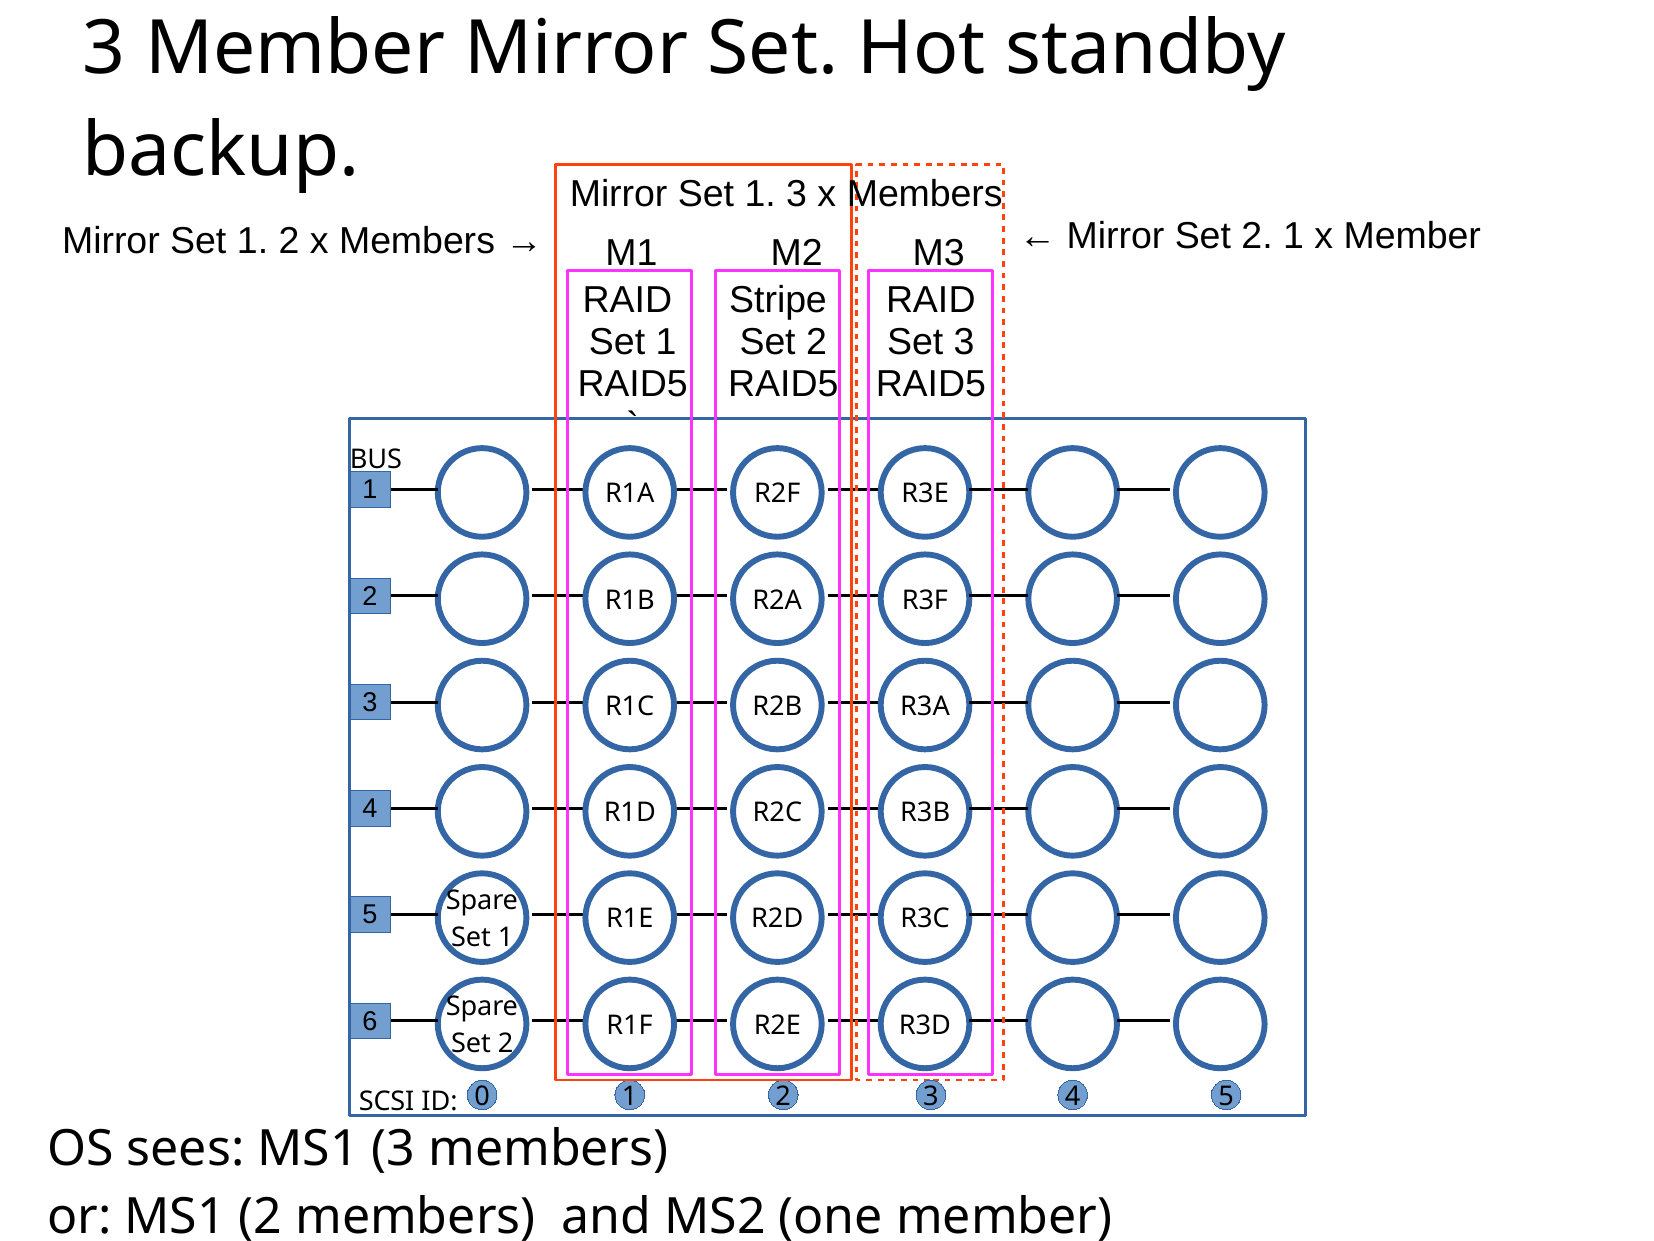

# 3 Member Mirror Set. Hot standby backup.
Mirror Set 1. 3 x Members
← Mirror Set 2. 1 x Member
Mirror Set 1. 2 x Members →
M1
M2
M3
RAID
Set 1
RAID5`
Stripe
Set 2
RAID5
RAID
Set 3
RAID5
BUS
R1A
R2F
R3E
1
R1B
R2A
R3F
2
R1C
R2B
R3A
3
R1D
R2C
R3B
4
Spare
Set 1
R1E
R2D
R3C
5
Spare
Set 2
R1F
R2E
R3D
6
SCSI ID:
0
1
2
3
4
5
0
OS sees: MS1 (3 members)
or: MS1 (2 members) and MS2 (one member)